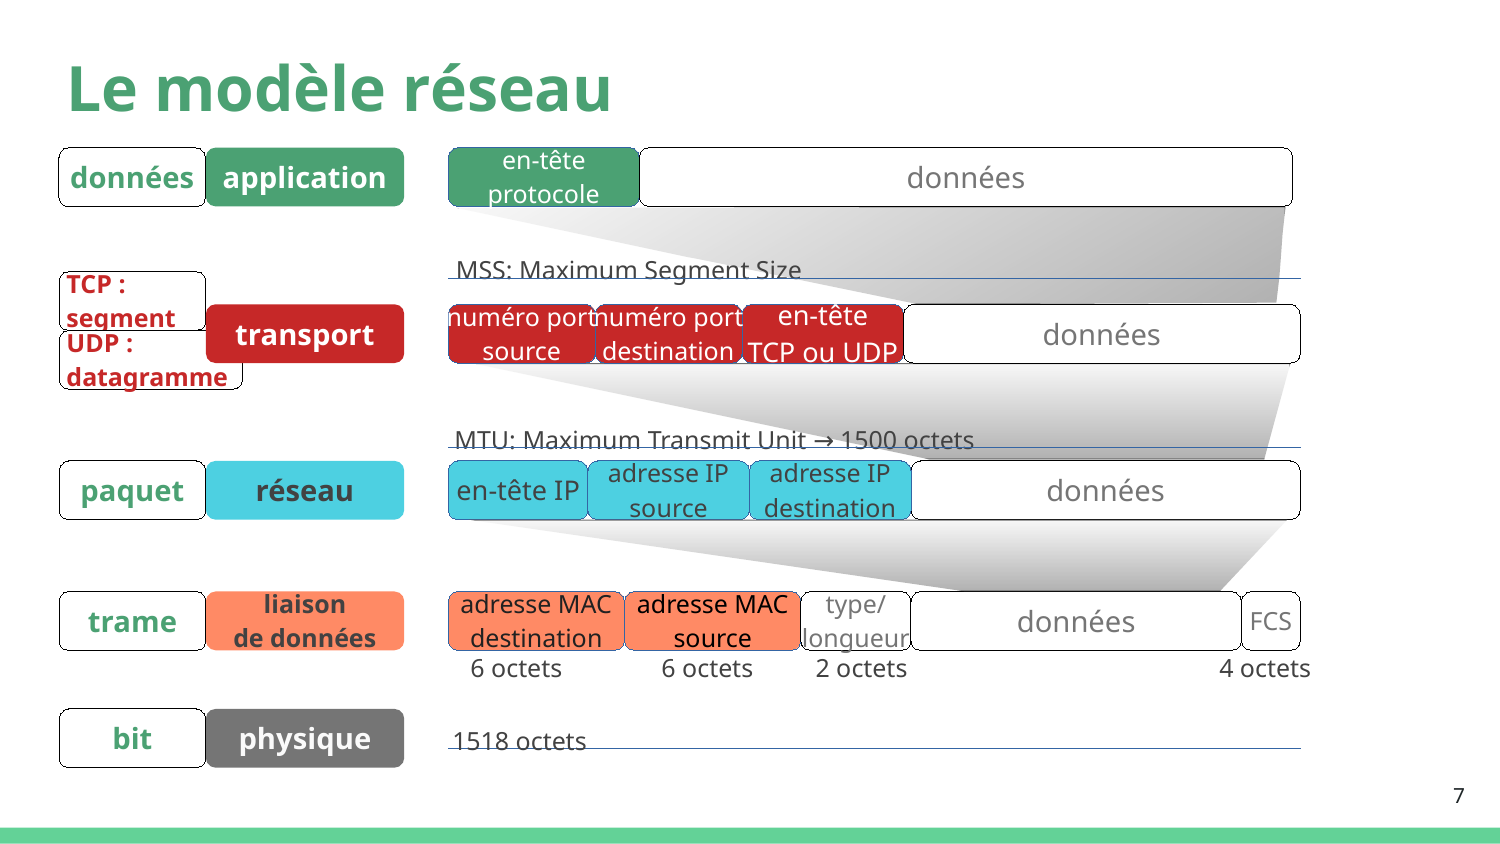

# Le modèle réseau
données
application
en-tête
protocole
données
MSS: Maximum Segment Size
TCP : segment
transport
numéro port
source
numéro port
destination
en-tête
TCP ou UDP
données
UDP : datagramme
MTU: Maximum Transmit Unit → 1500 octets
paquet
réseau
en-tête IP
adresse IP source
adresse IP destination
données
trame
liaison
de données
adresse MAC
destination
adresse MAC
source
type/
longueur
données
FCS
6 octets
6 octets
2 octets
4 octets
bit
physique
1518 octets